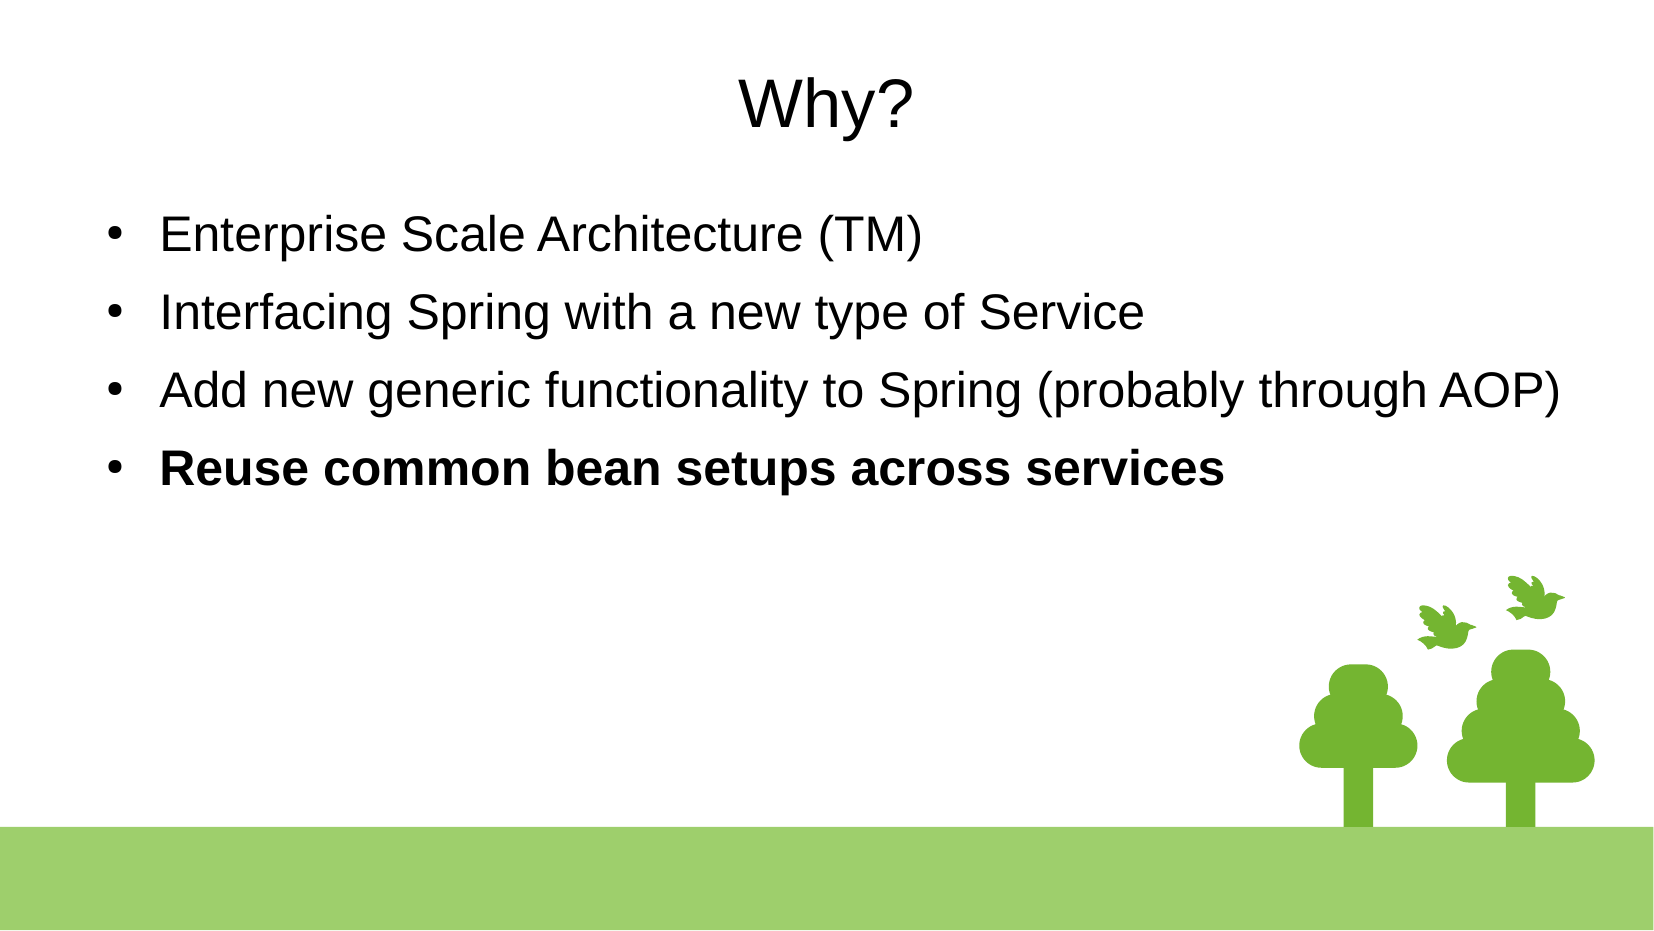

# Why?
Enterprise Scale Architecture (TM)
Interfacing Spring with a new type of Service
Add new generic functionality to Spring (probably through AOP)
Reuse common bean setups across services